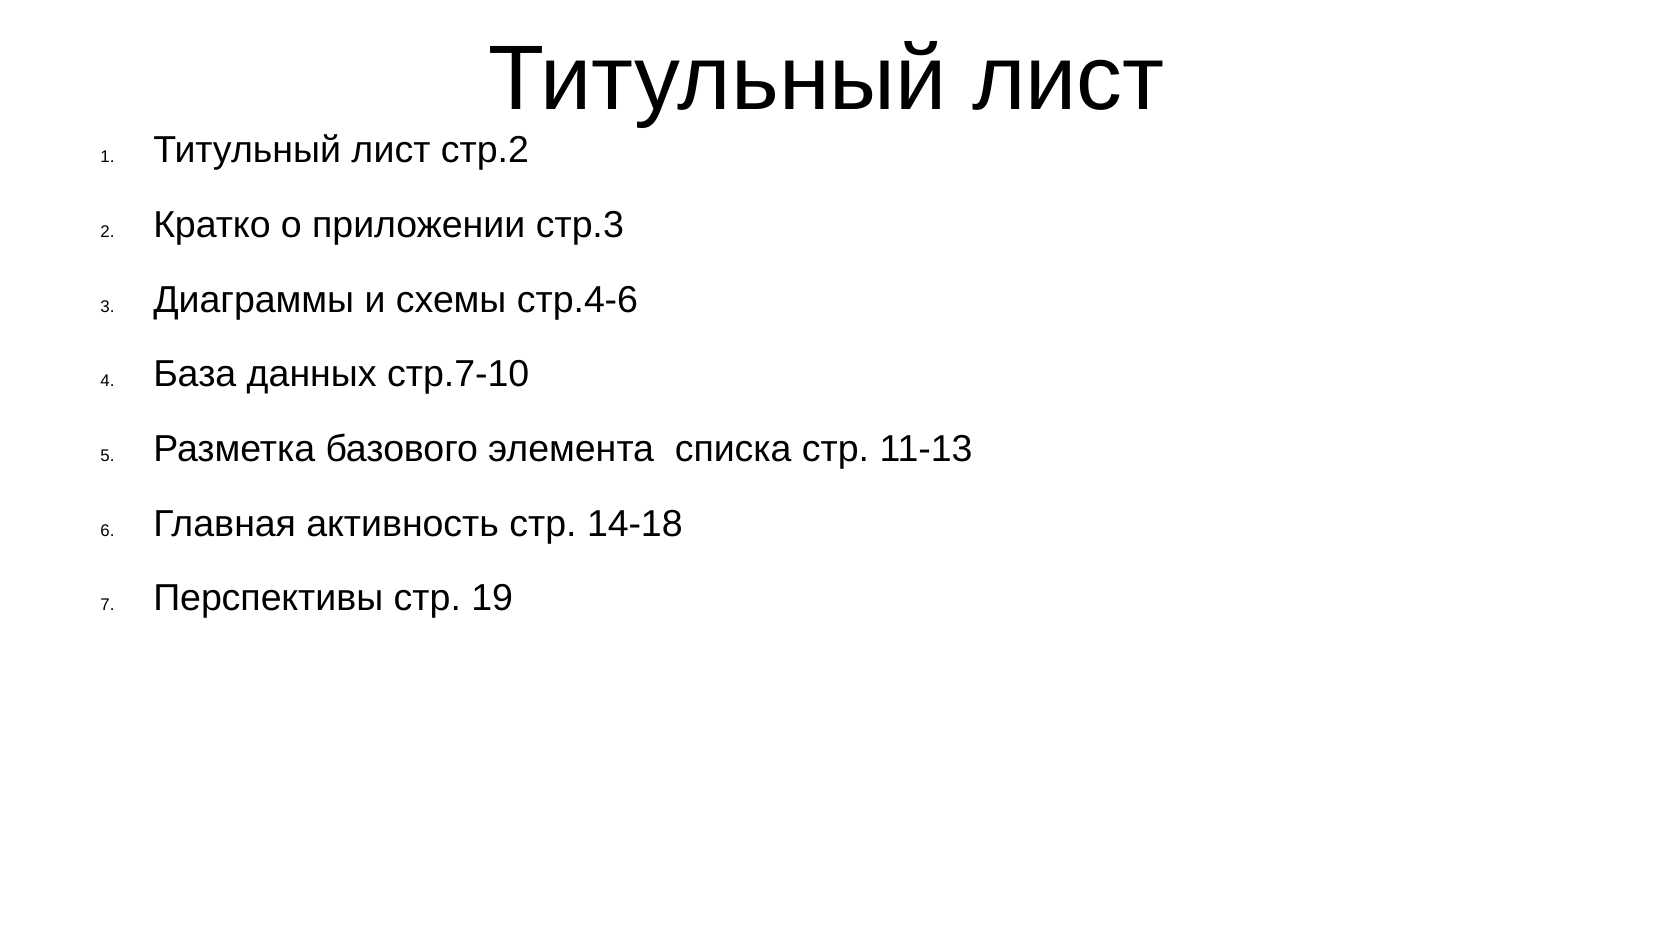

# Титульный лист
Титульный лист стр.2
Кратко о приложении стр.3
Диаграммы и схемы стр.4-6
База данных стр.7-10
Разметка базового элемента списка стр. 11-13
Главная активность стр. 14-18
Перспективы стр. 19